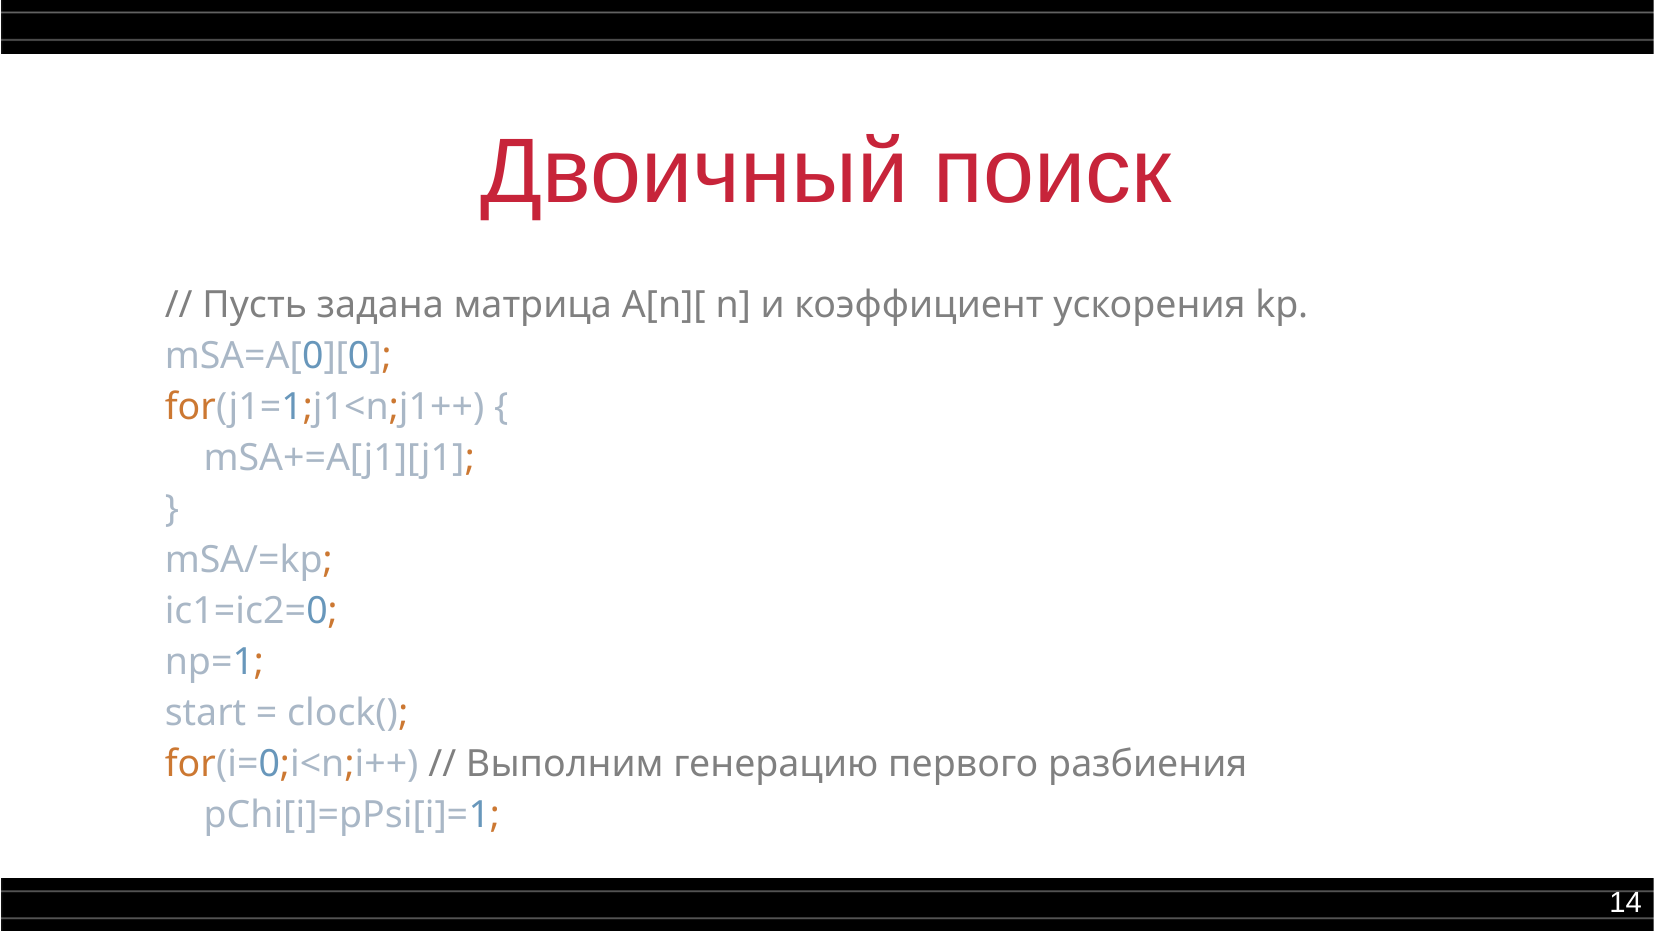

# Двоичный поиск
// Пусть задана матрица A[n][ n] и коэффициент ускорения kp.
mSA=A[0][0];
for(j1=1;j1<n;j1++) {
 mSA+=A[j1][j1];
}
mSA/=kp;
ic1=ic2=0;
np=1;
start = clock();
for(i=0;i<n;i++) // Выполним генерацию первого разбиения
 pChi[i]=pPsi[i]=1;